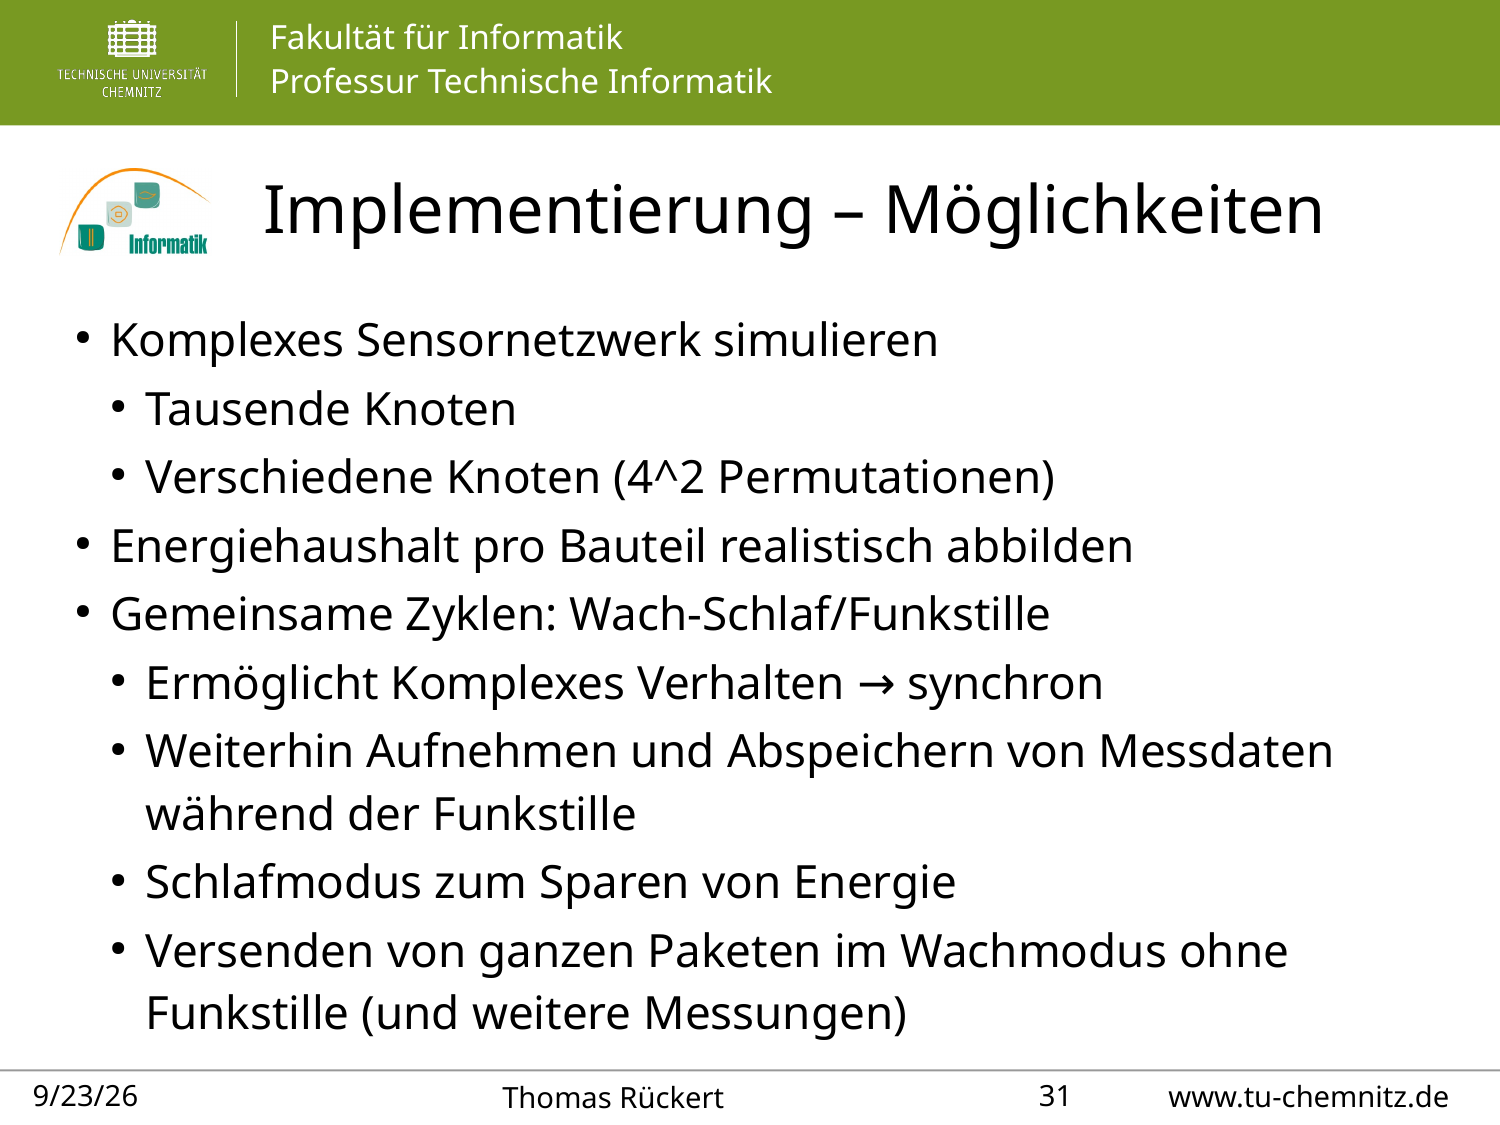

# Implementierung – Möglichkeiten
Komplexes Sensornetzwerk simulieren
Tausende Knoten
Verschiedene Knoten (4^2 Permutationen)
Energiehaushalt pro Bauteil realistisch abbilden
Gemeinsame Zyklen: Wach-Schlaf/Funkstille
Ermöglicht Komplexes Verhalten → synchron
Weiterhin Aufnehmen und Abspeichern von Messdaten während der Funkstille
Schlafmodus zum Sparen von Energie
Versenden von ganzen Paketen im Wachmodus ohne Funkstille (und weitere Messungen)
Thomas Rückert